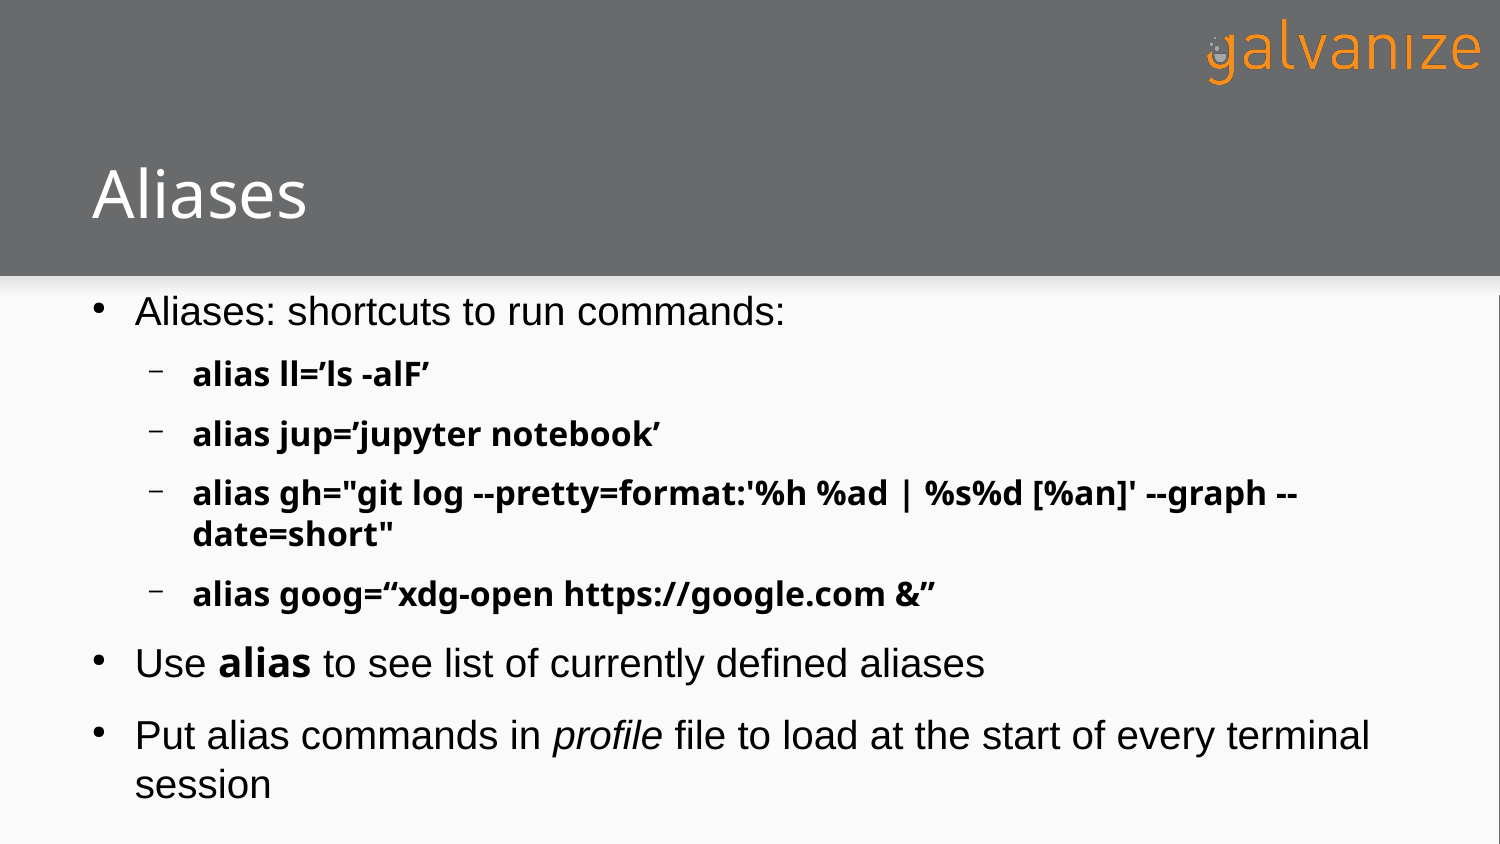

# Aliases
Aliases: shortcuts to run commands:
alias ll=’ls -alF’
alias jup=’jupyter notebook’
alias gh="git log --pretty=format:'%h %ad | %s%d [%an]' --graph --date=short"
alias goog=“xdg-open https://google.com &”
Use alias to see list of currently defined aliases
Put alias commands in profile file to load at the start of every terminal session